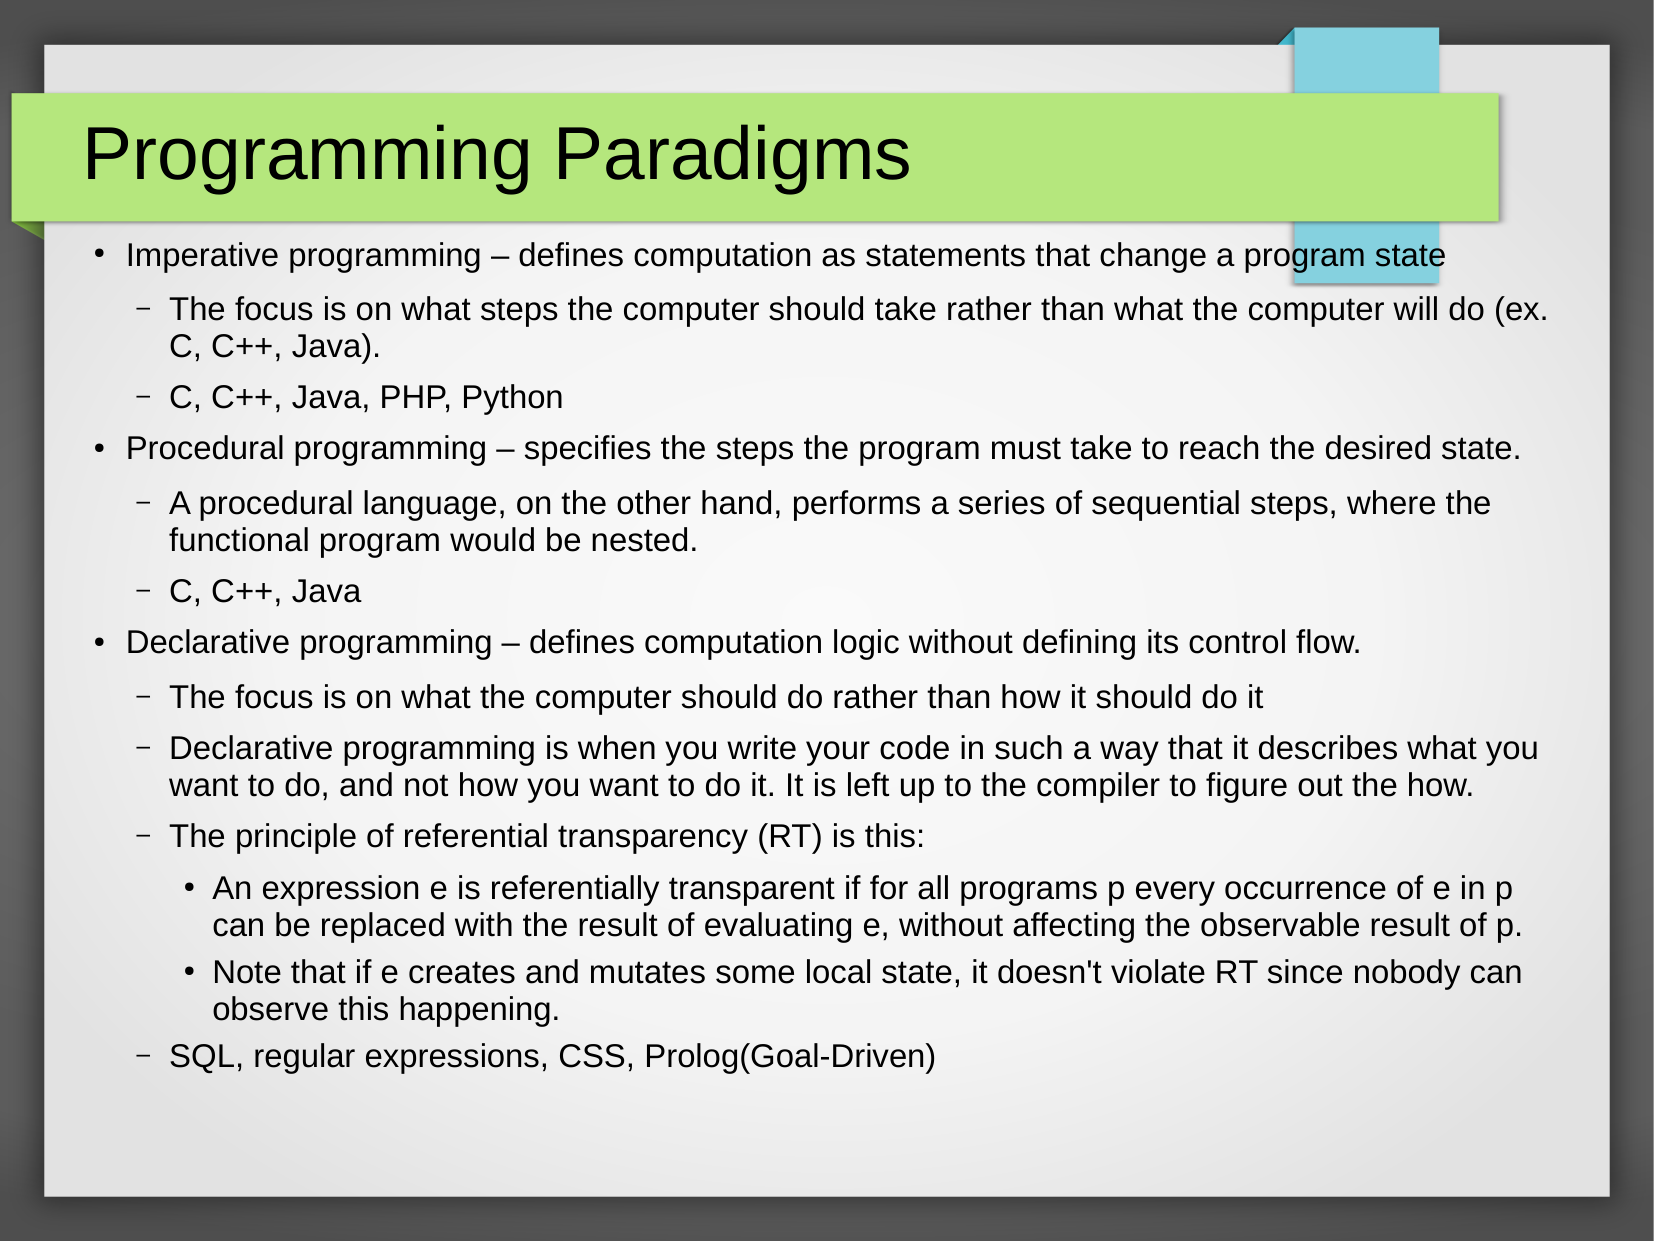

# Programming Paradigms
Imperative programming – defines computation as statements that change a program state
The focus is on what steps the computer should take rather than what the computer will do (ex. C, C++, Java).
C, C++, Java, PHP, Python
Procedural programming – specifies the steps the program must take to reach the desired state.
A procedural language, on the other hand, performs a series of sequential steps, where the functional program would be nested.
C, C++, Java
Declarative programming – defines computation logic without defining its control flow.
The focus is on what the computer should do rather than how it should do it
Declarative programming is when you write your code in such a way that it describes what you want to do, and not how you want to do it. It is left up to the compiler to figure out the how.
The principle of referential transparency (RT) is this:
An expression e is referentially transparent if for all programs p every occurrence of e in p can be replaced with the result of evaluating e, without affecting the observable result of p.
Note that if e creates and mutates some local state, it doesn't violate RT since nobody can observe this happening.
SQL, regular expressions, CSS, Prolog(Goal-Driven)